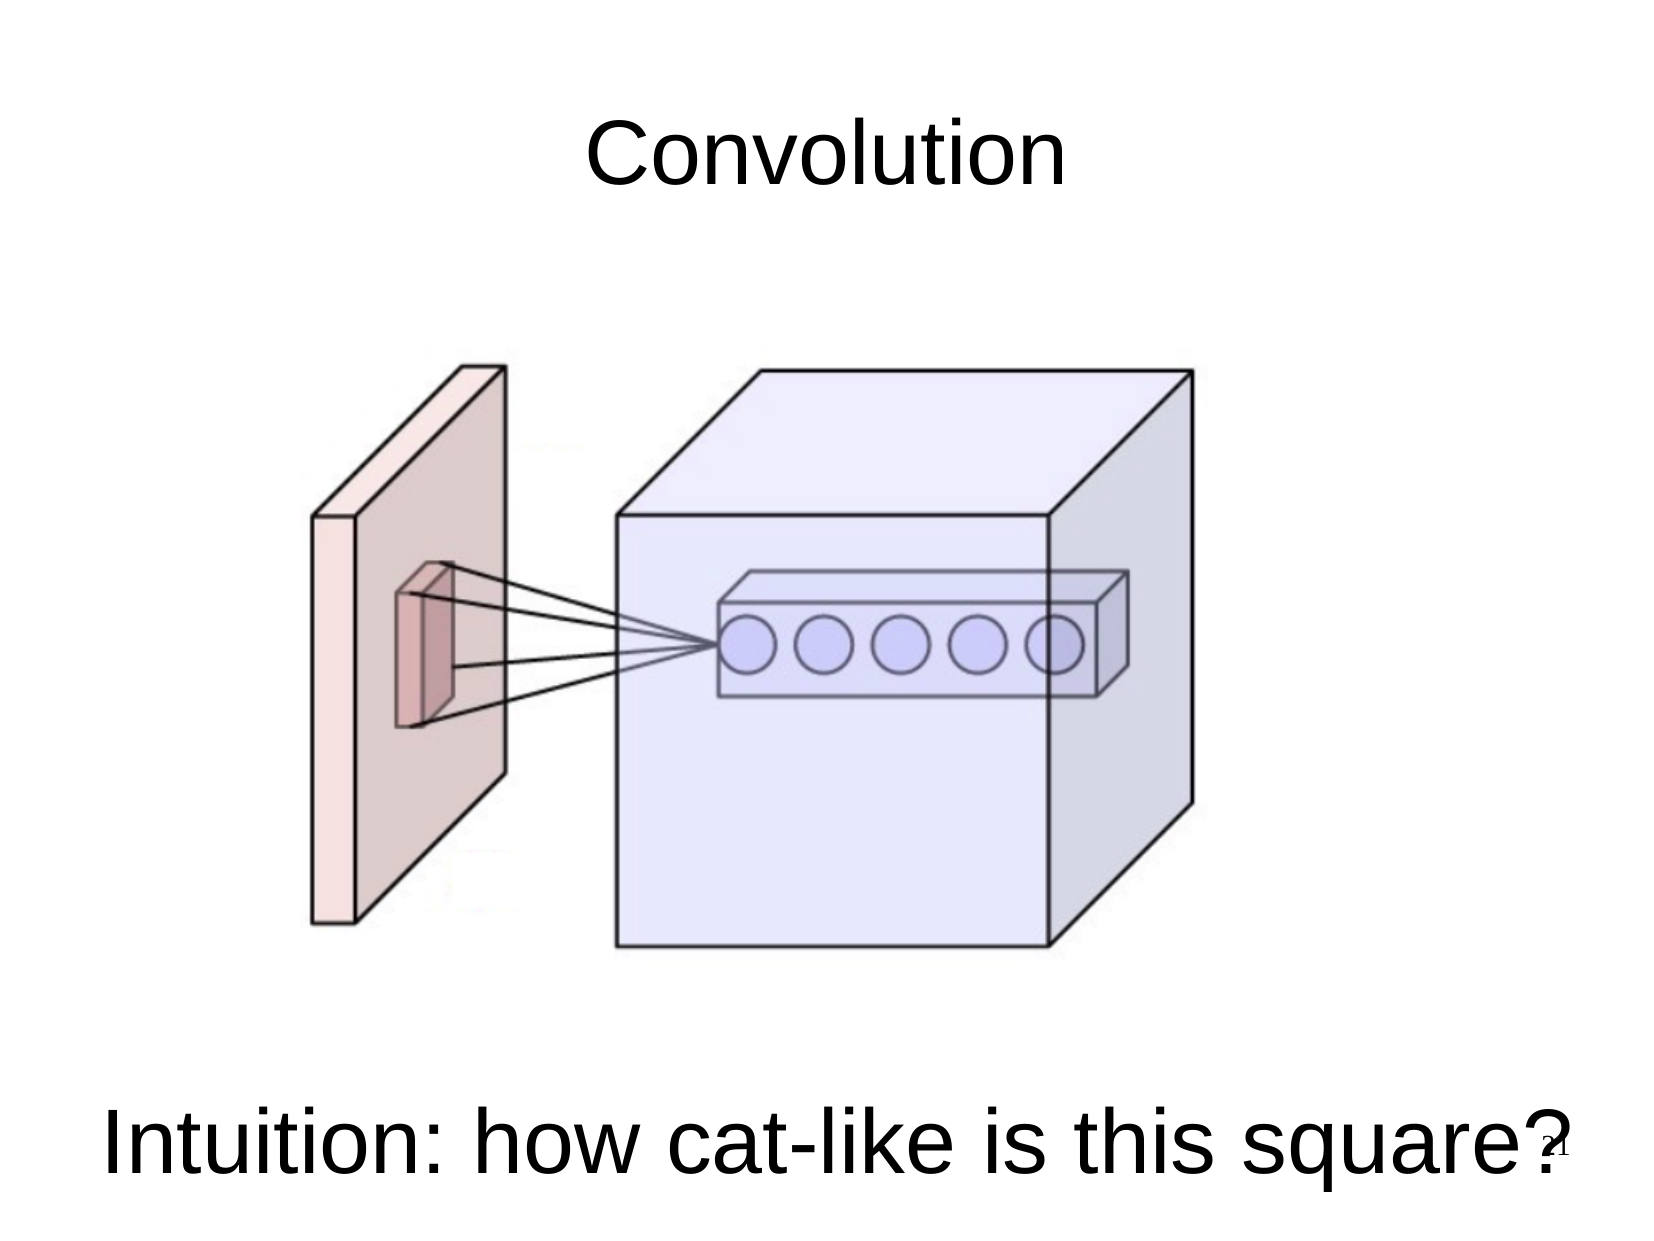

# Convolution
Intuition: how cat-like is this square?
21